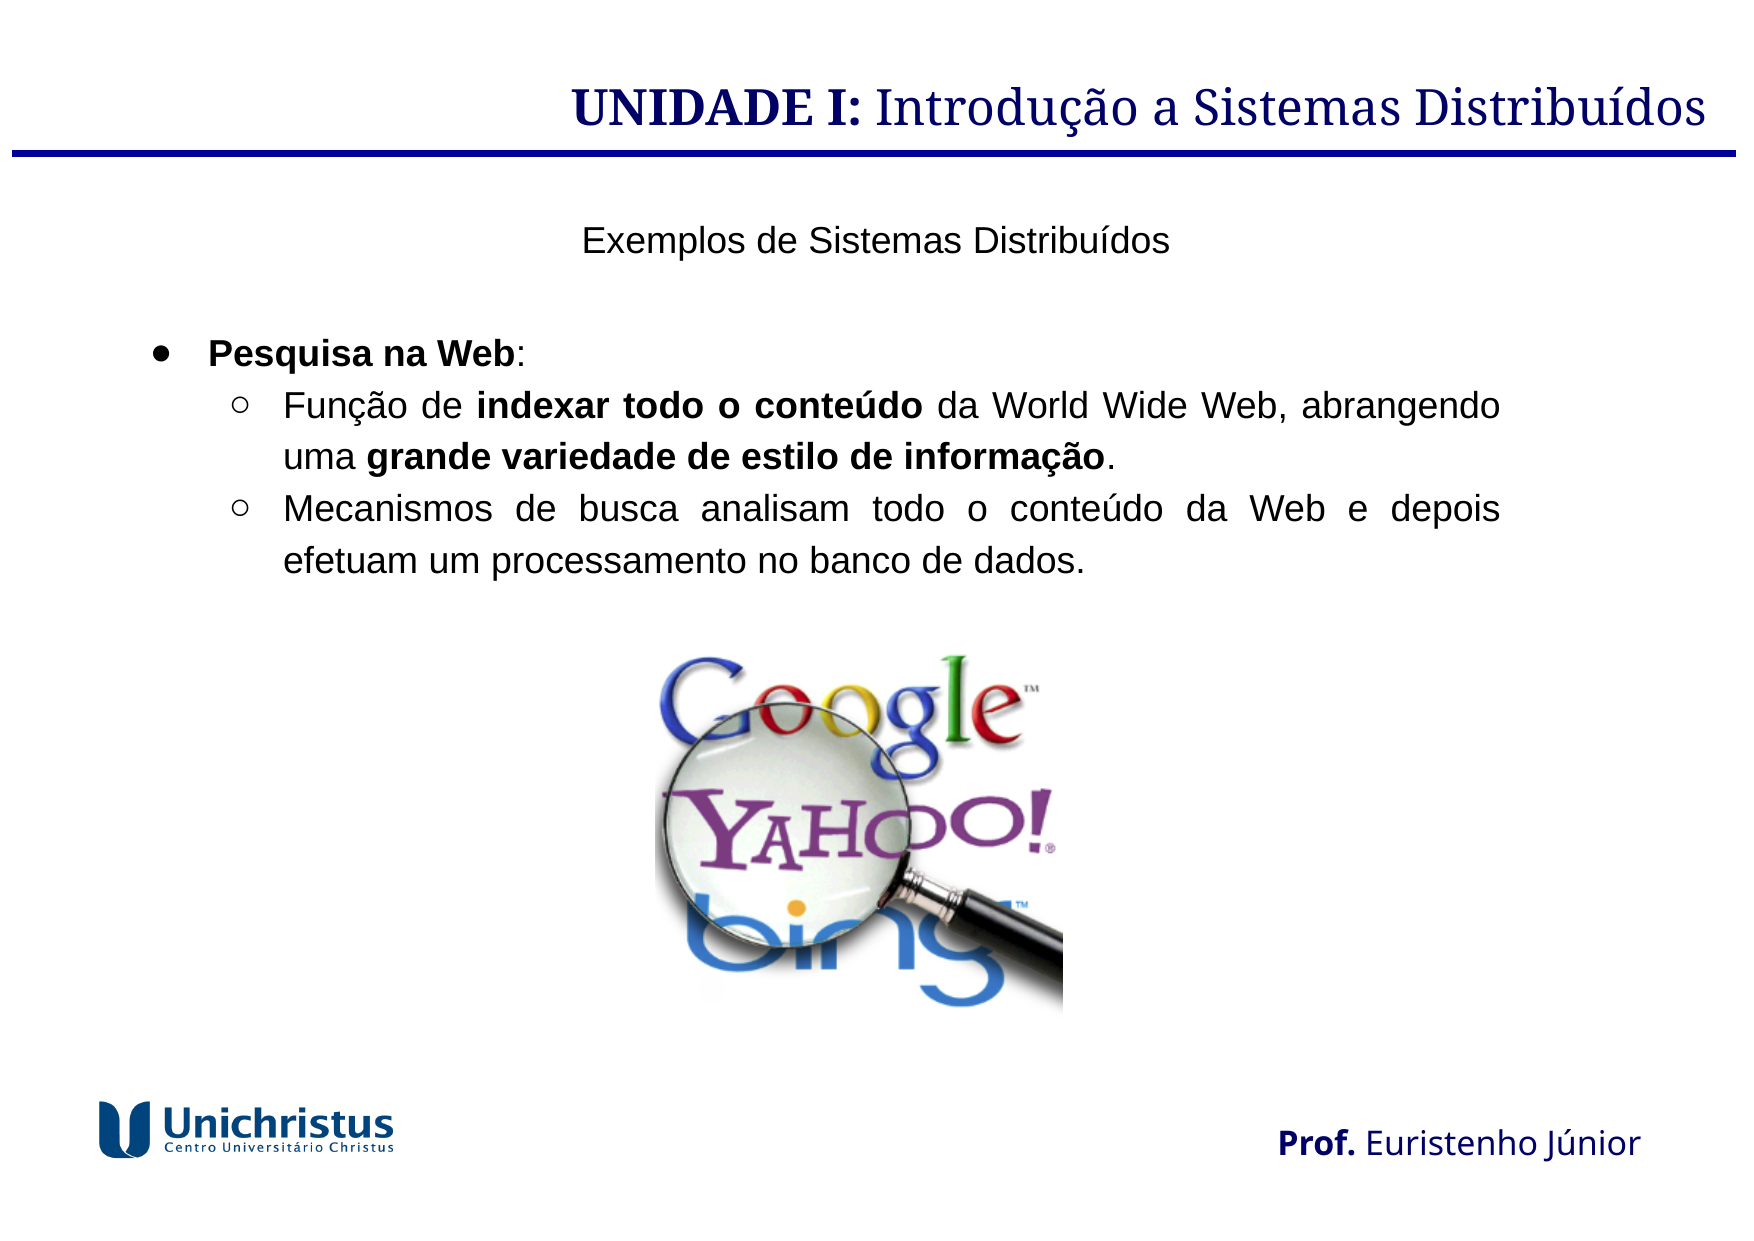

UNIDADE I: Introdução a Sistemas Distribuídos
# Exemplos de Sistemas Distribuídos
Pesquisa na Web:
Função de indexar todo o conteúdo da World Wide Web, abrangendo uma grande variedade de estilo de informação.
Mecanismos de busca analisam todo o conteúdo da Web e depois efetuam um processamento no banco de dados.
Prof. Euristenho Júnior